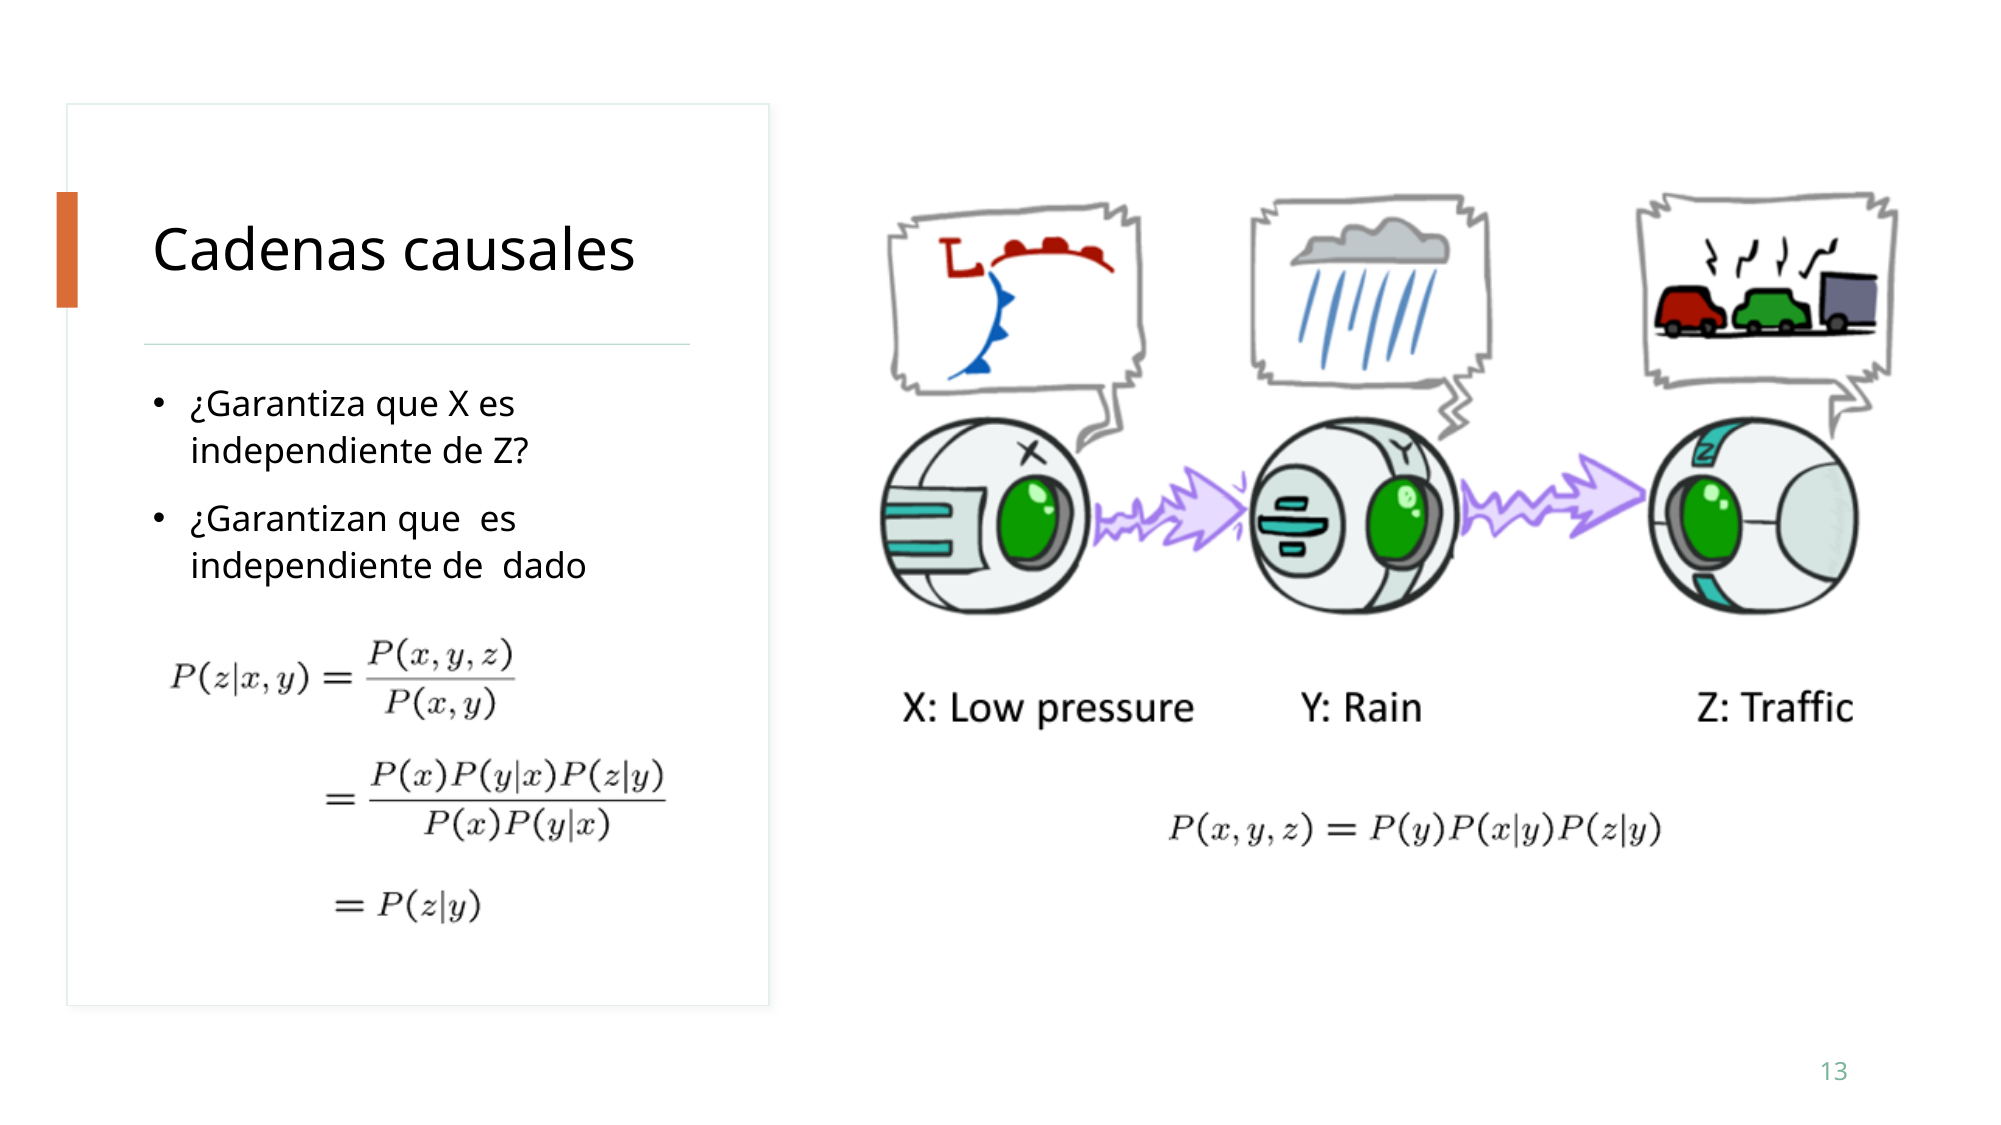

# Cadenas causales
¿Garantiza que X es independiente de Z?
¿Garantizan que es independiente de dado